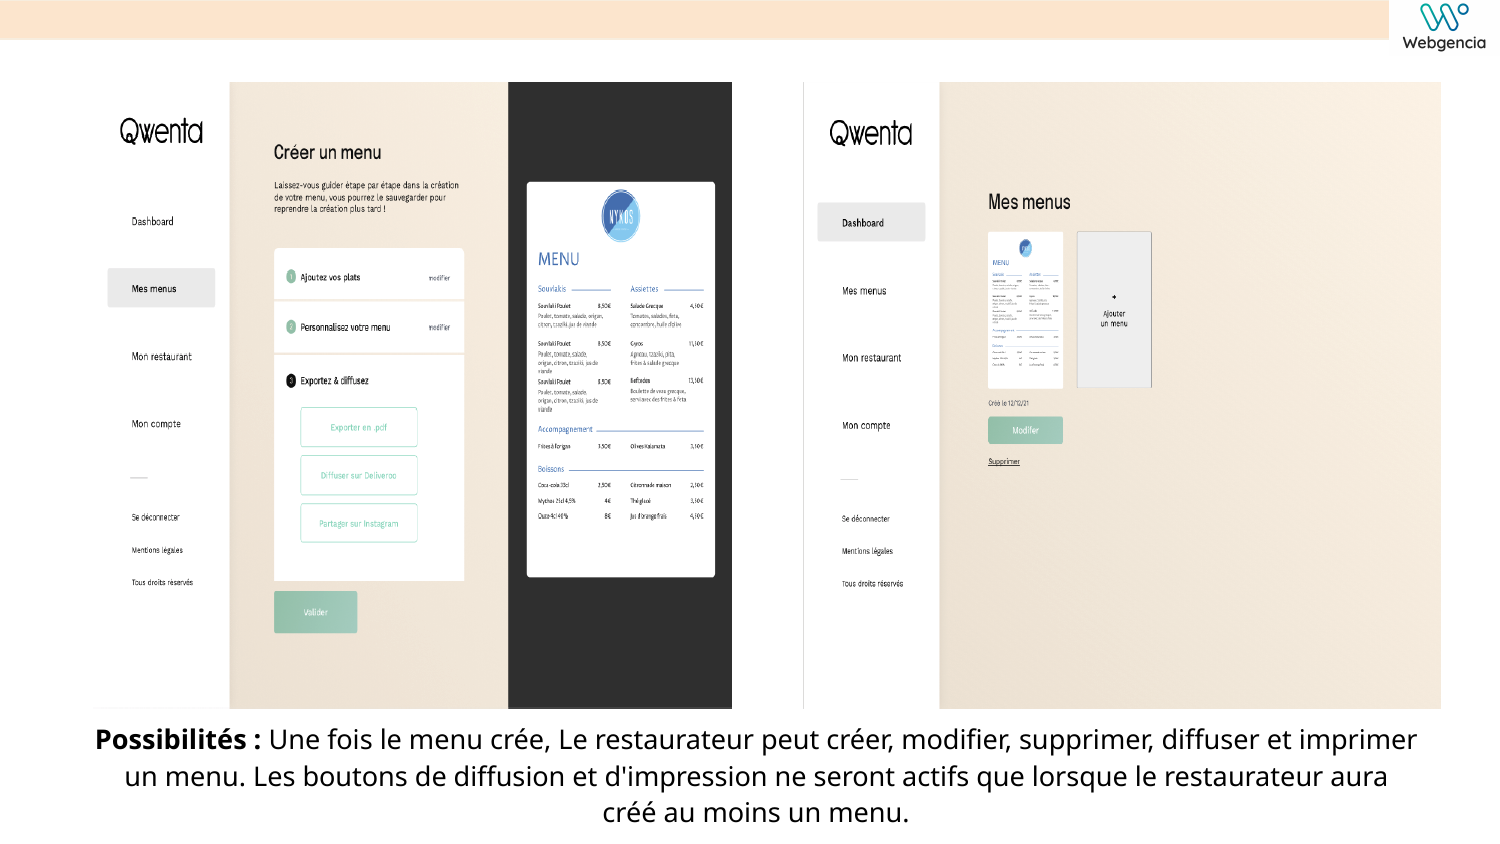

#
Possibilités : Une fois le menu crée, Le restaurateur peut créer, modifier, supprimer, diffuser et imprimer un menu. Les boutons de diffusion et d'impression ne seront actifs que lorsque le restaurateur aura créé au moins un menu.